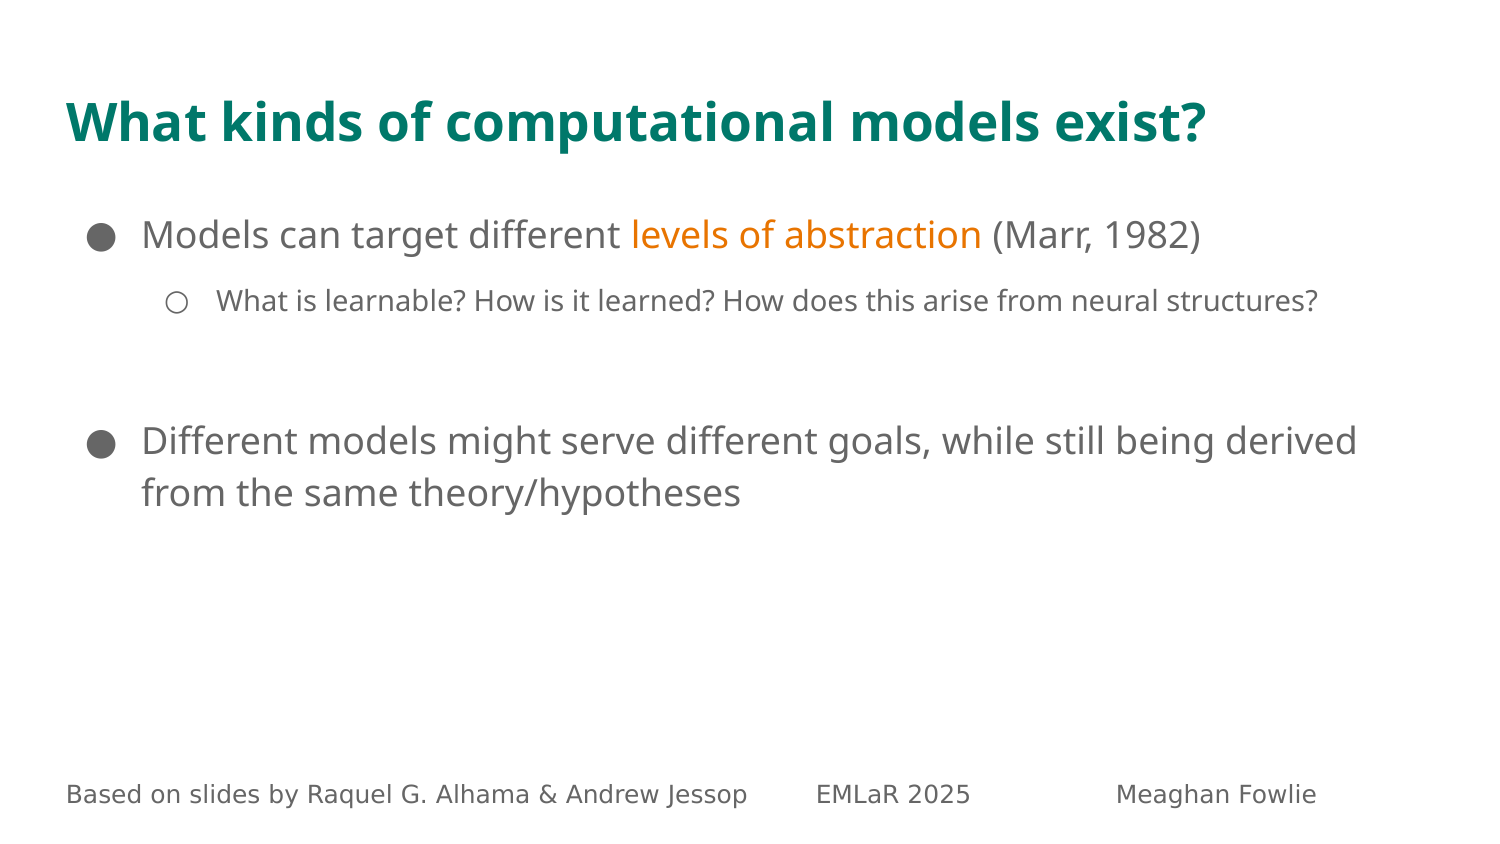

# What kinds of computational models exist?
Models can target different levels of abstraction (Marr, 1982)
What is learnable? How is it learned? How does this arise from neural structures?
Different models might serve different goals, while still being derived from the same theory/hypotheses